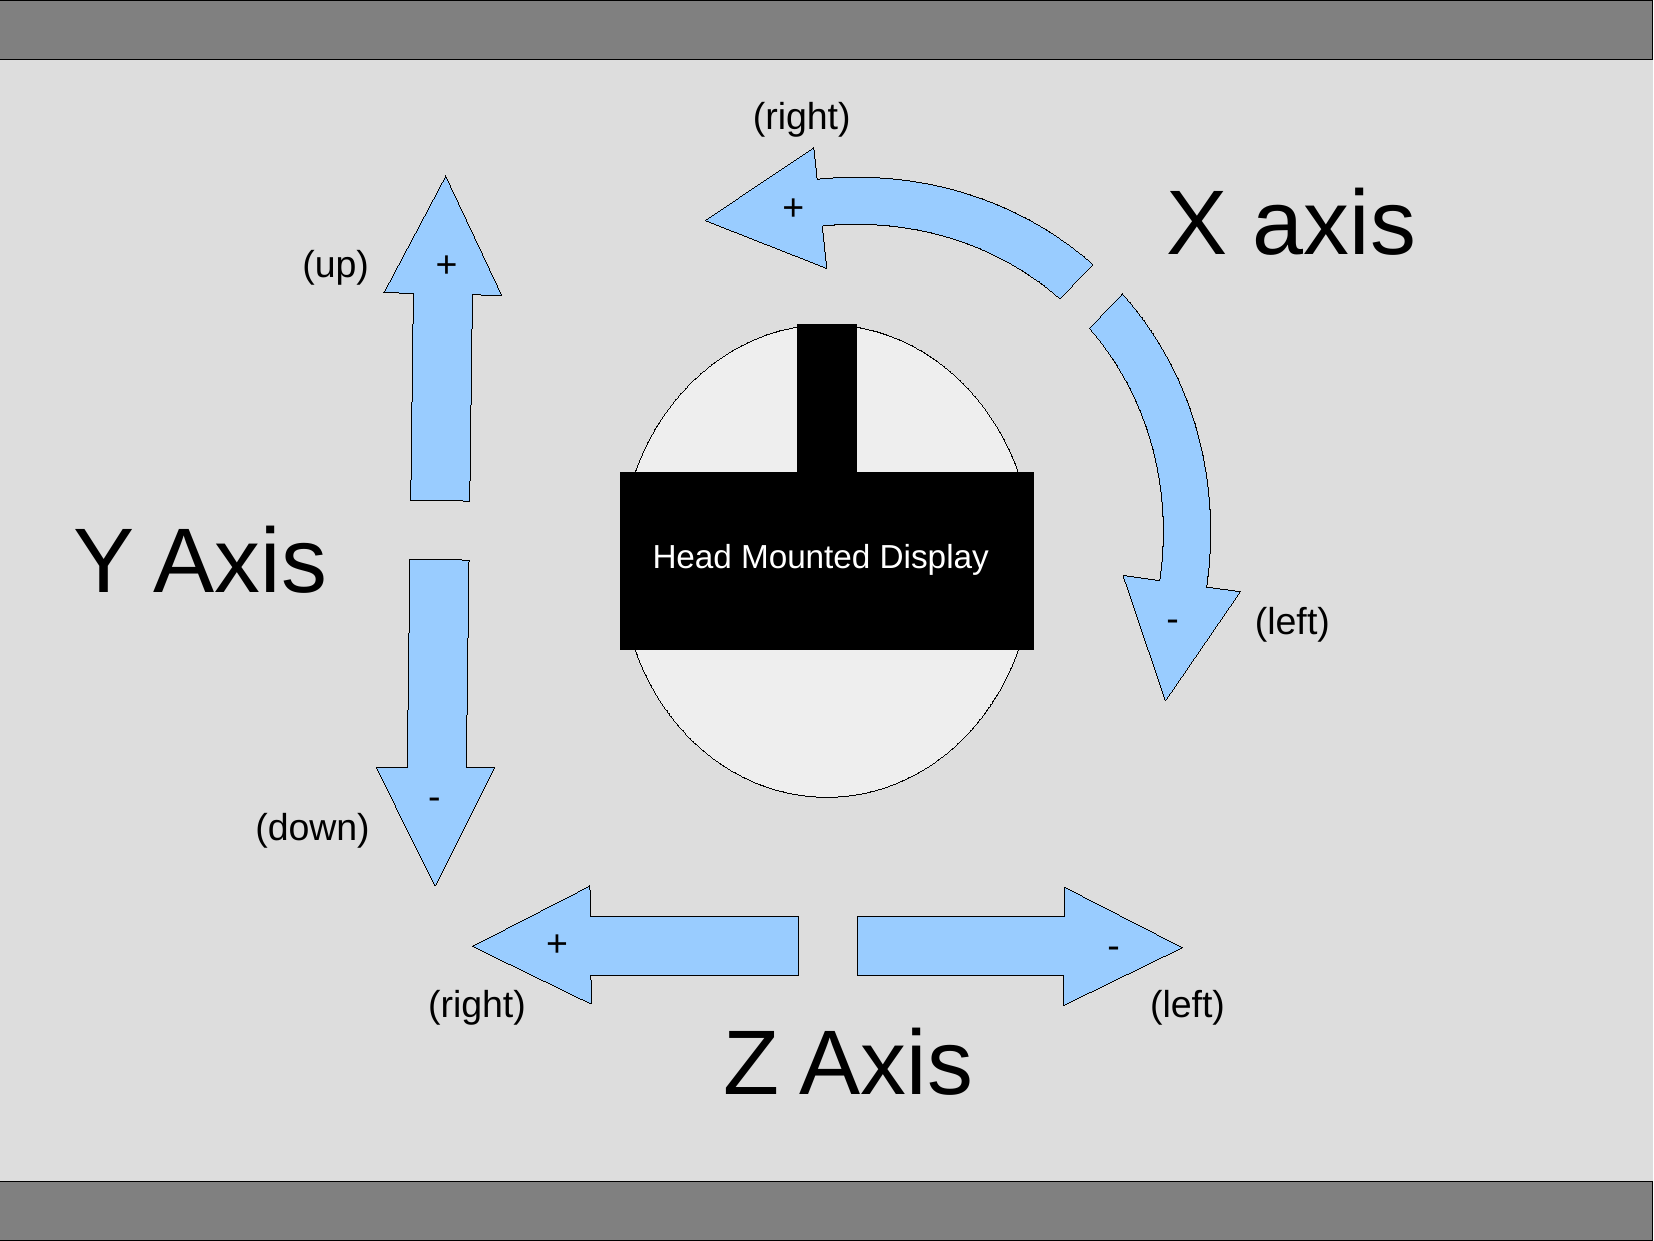

(right)
X axis
+
(up)
+
Y Axis
Head Mounted Display
-
(left)
-
(down)
+
-
(right)
(left)
Z Axis